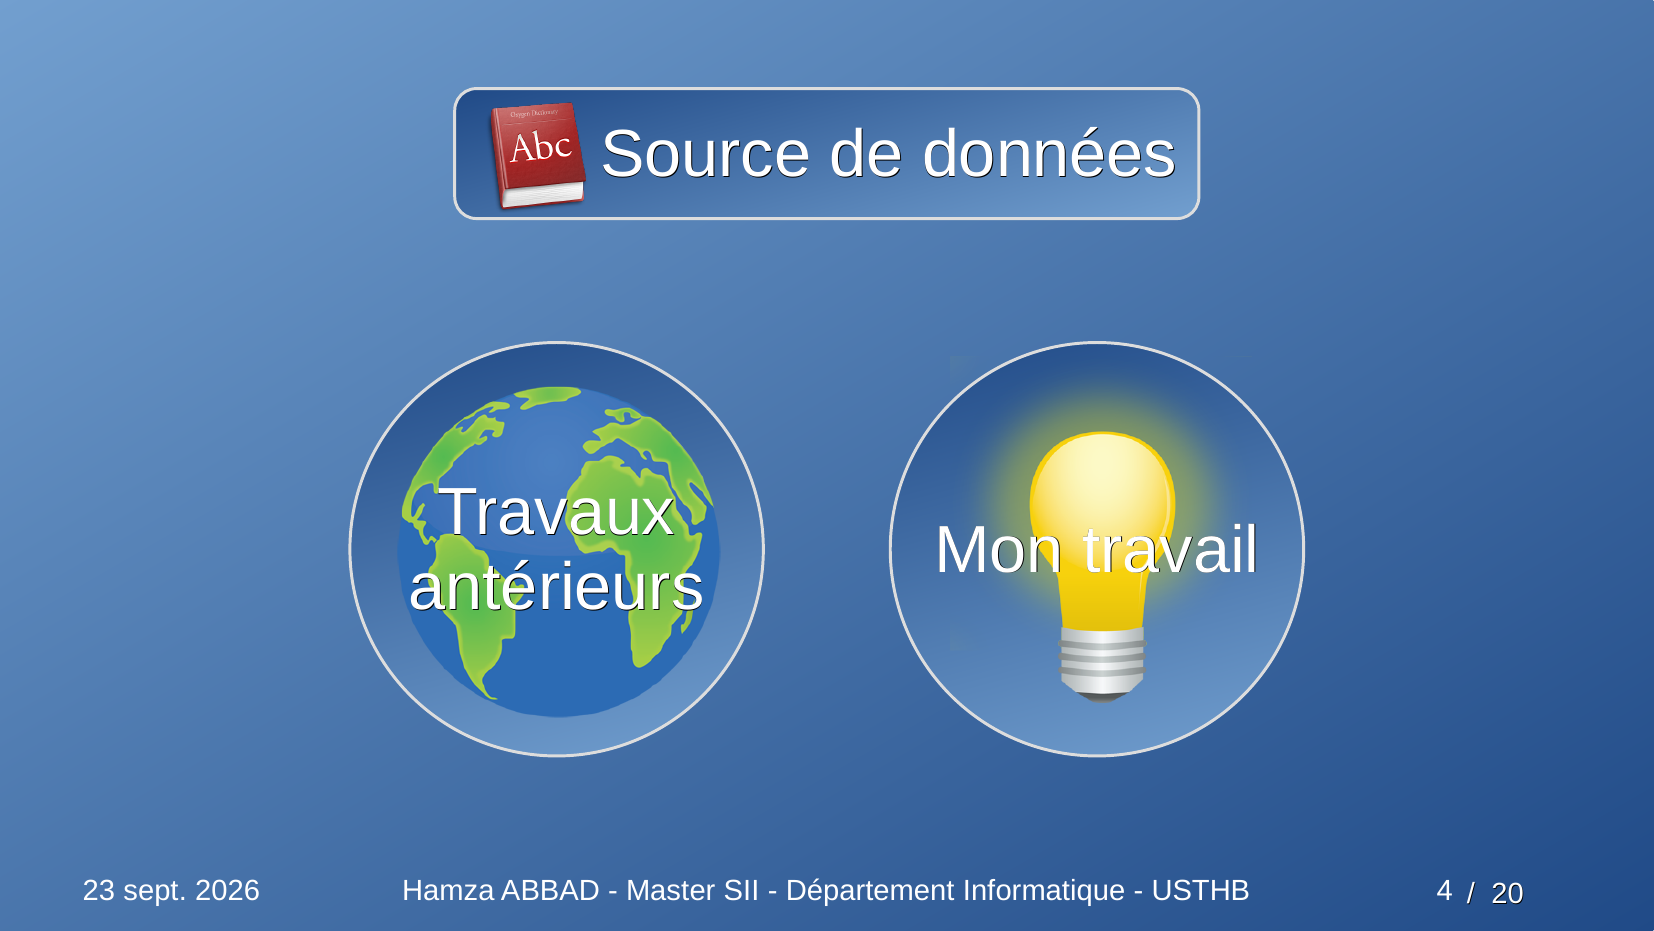

Source de données
Travaux antérieurs
Mon travail
Hamza ABBAD - Master SII - Département Informatique - USTHB
4